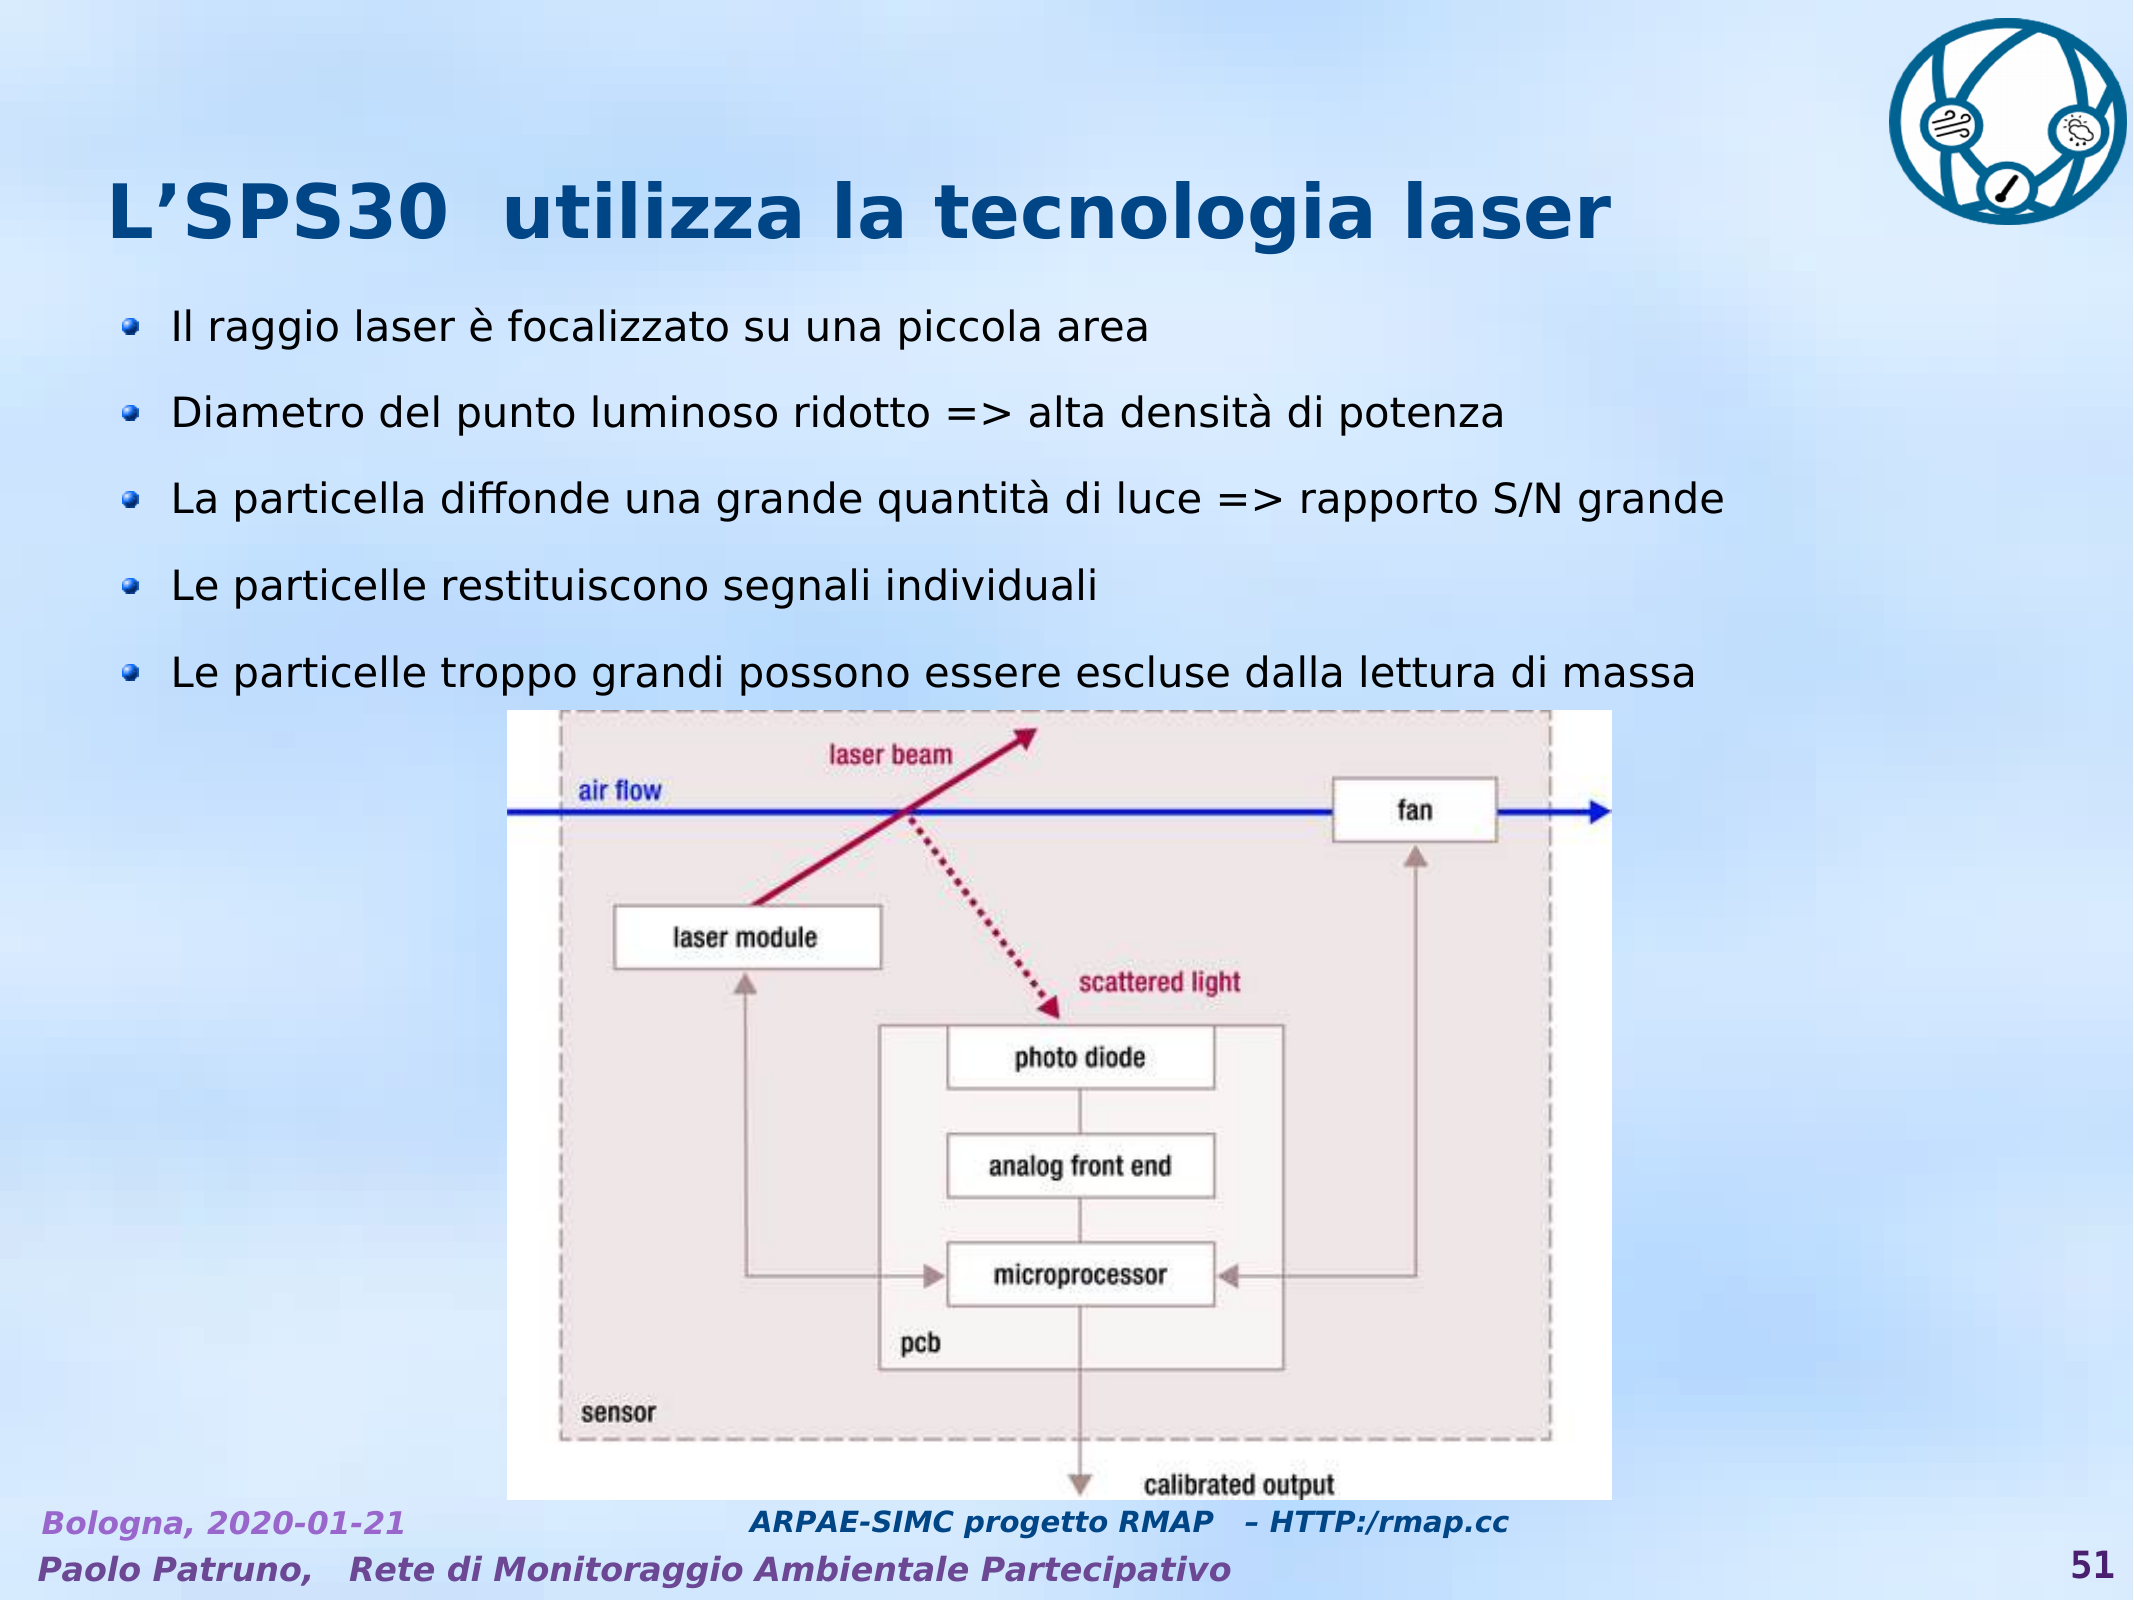

# L’SPS30 utilizza la tecnologia laser
Il raggio laser è focalizzato su una piccola area
Diametro del punto luminoso ridotto => alta densità di potenza
La particella diffonde una grande quantità di luce => rapporto S/N grande
Le particelle restituiscono segnali individuali
Le particelle troppo grandi possono essere escluse dalla lettura di massa